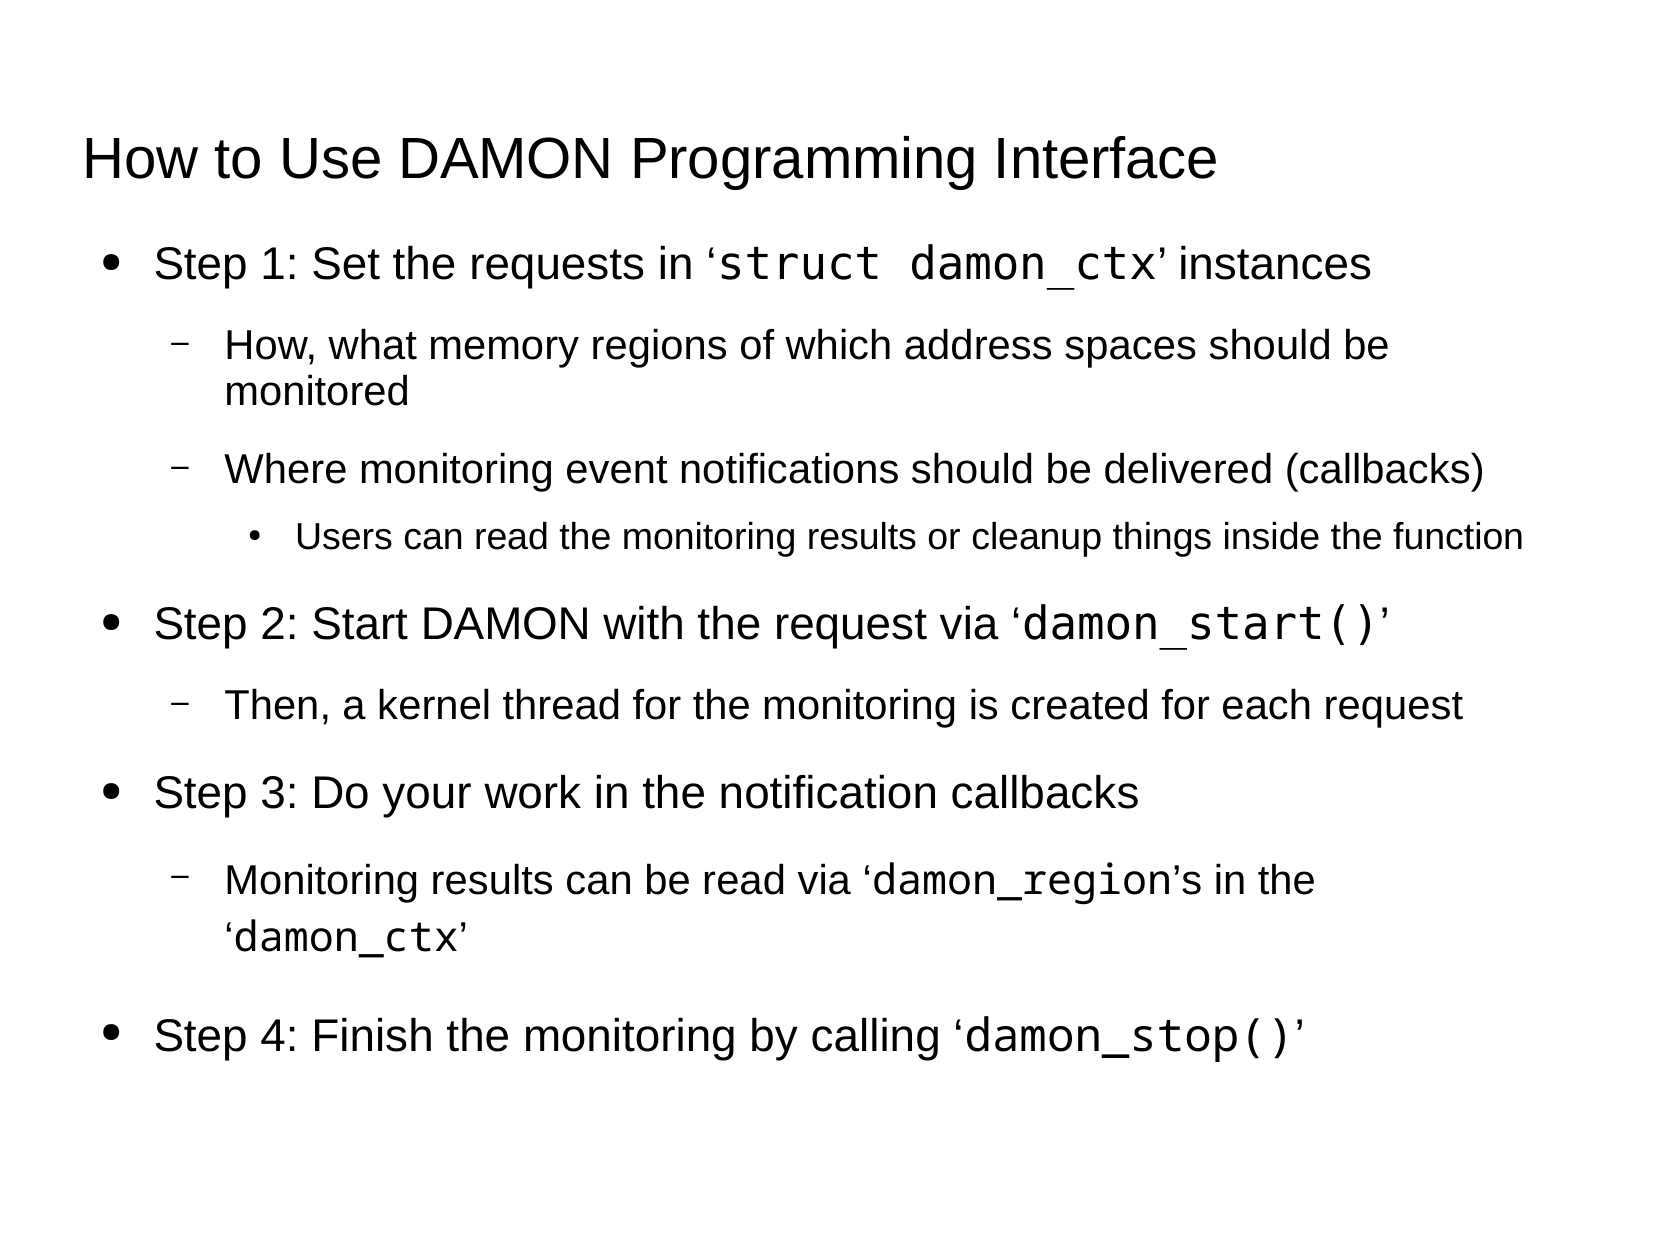

# How to Use DAMON Programming Interface
Step 1: Set the requests in ‘struct damon_ctx’ instances
How, what memory regions of which address spaces should be monitored
Where monitoring event notifications should be delivered (callbacks)
Users can read the monitoring results or cleanup things inside the function
Step 2: Start DAMON with the request via ‘damon_start()’
Then, a kernel thread for the monitoring is created for each request
Step 3: Do your work in the notification callbacks
Monitoring results can be read via ‘damon_region’s in the ‘damon_ctx’
Step 4: Finish the monitoring by calling ‘damon_stop()’